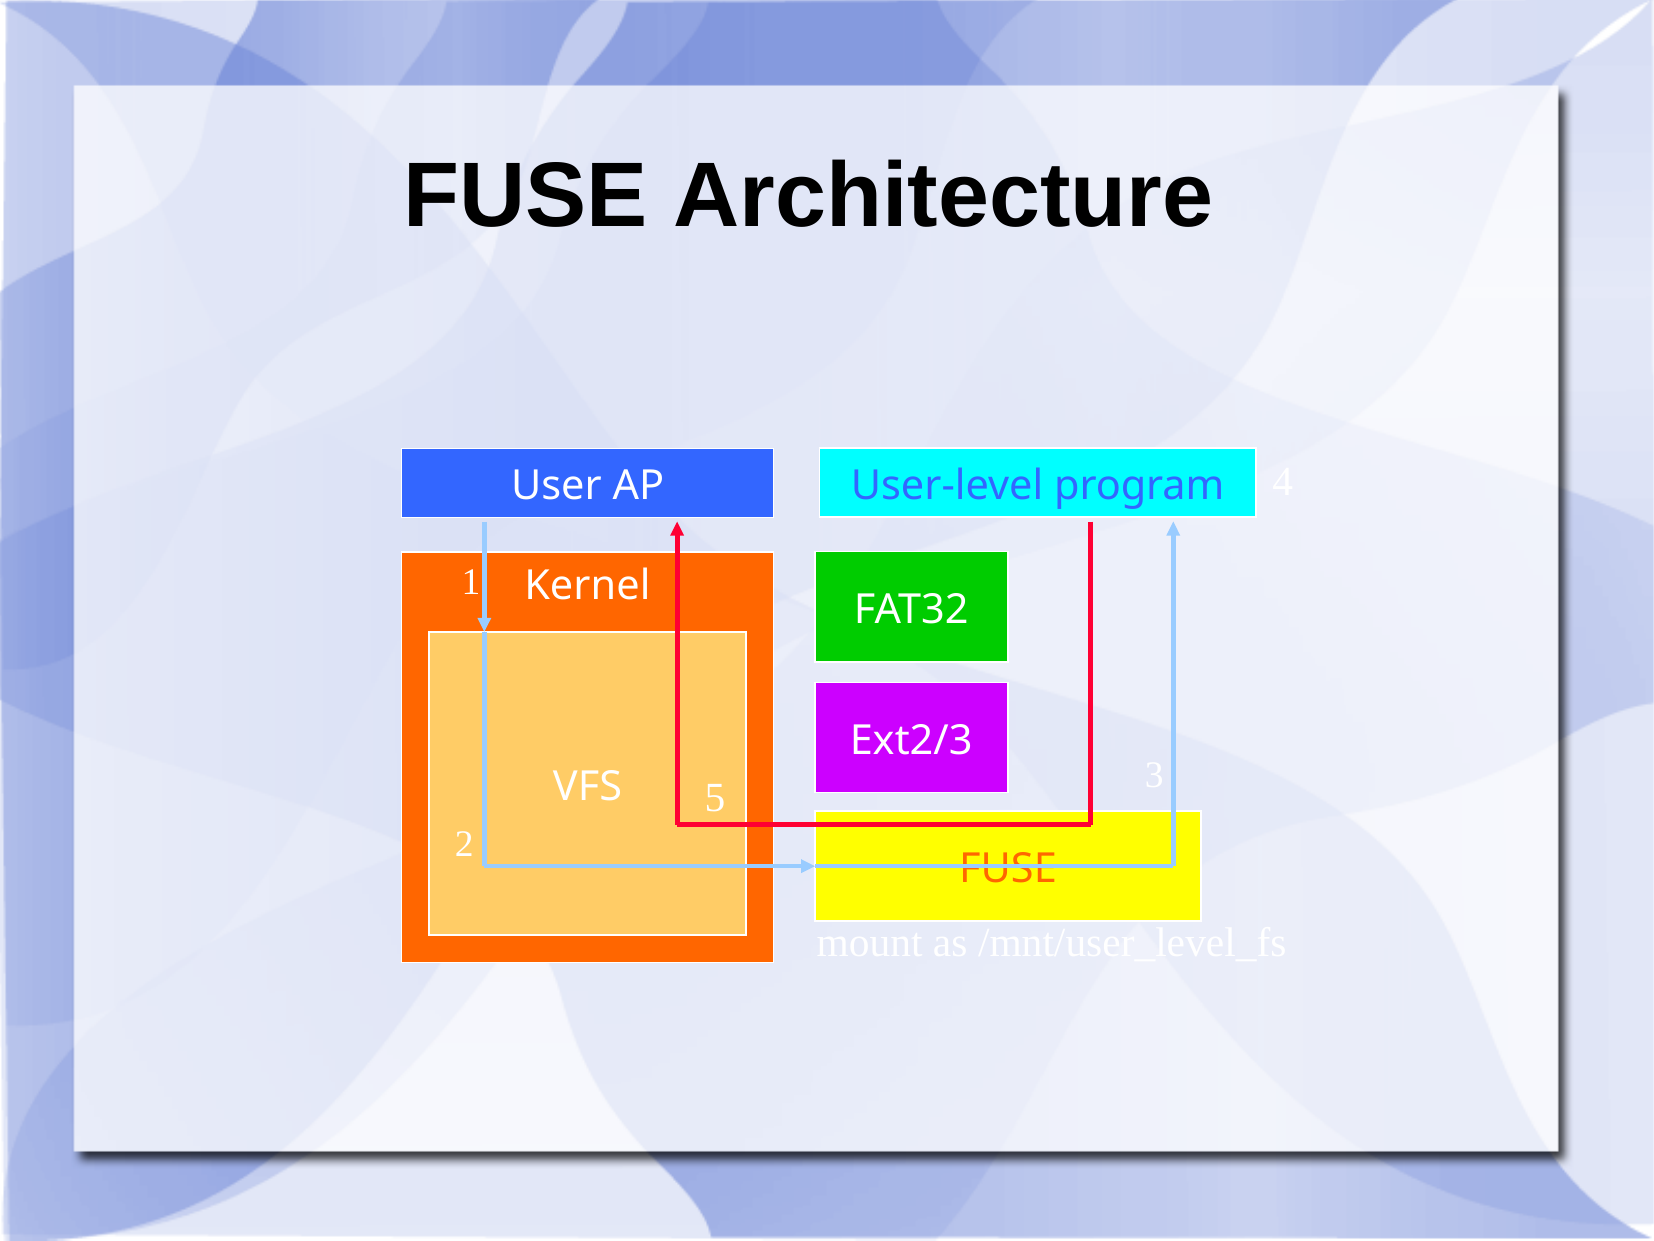

# FUSE Architecture
4
User-level program
User AP
3
1
Kernel
FAT32
VFS
2
Ext2/3
5
FUSE
mount as /mnt/user_level_fs